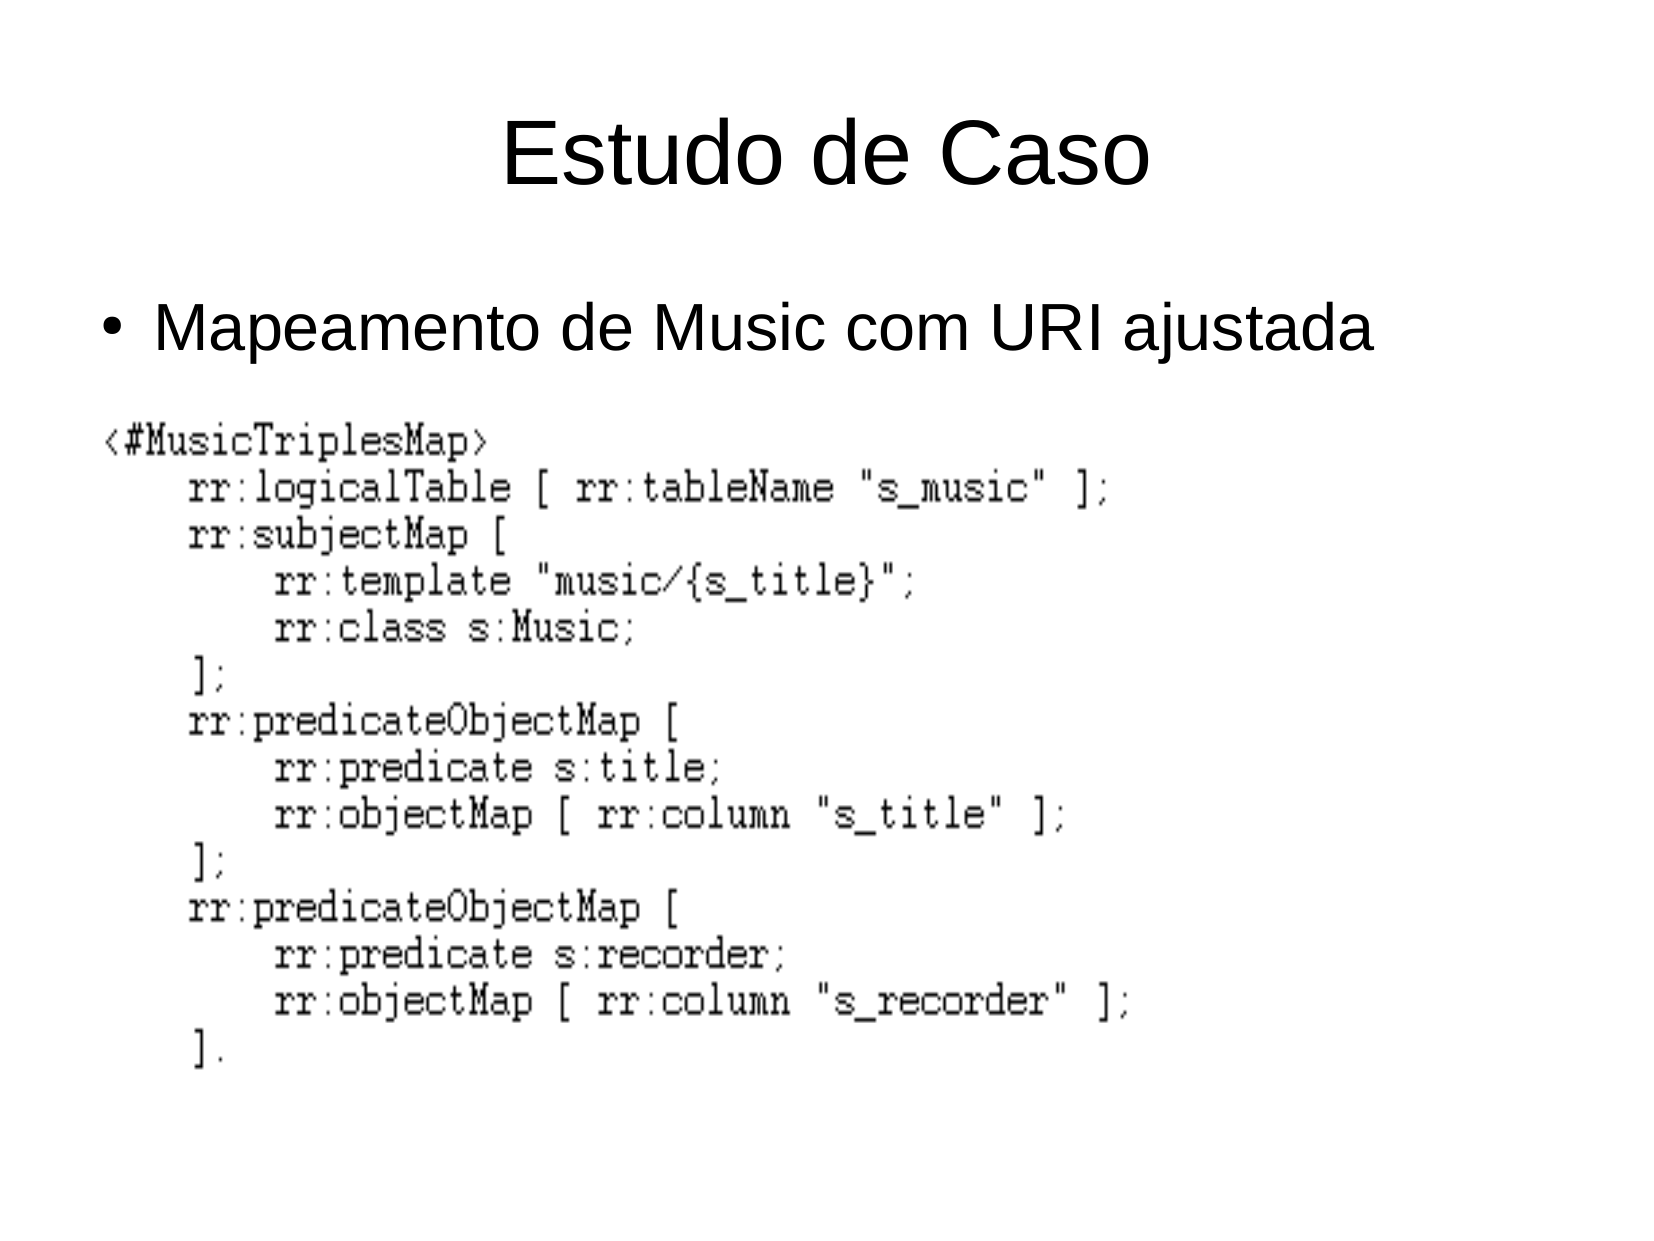

# Estudo de Caso
Mapeamento de Music com URI ajustada